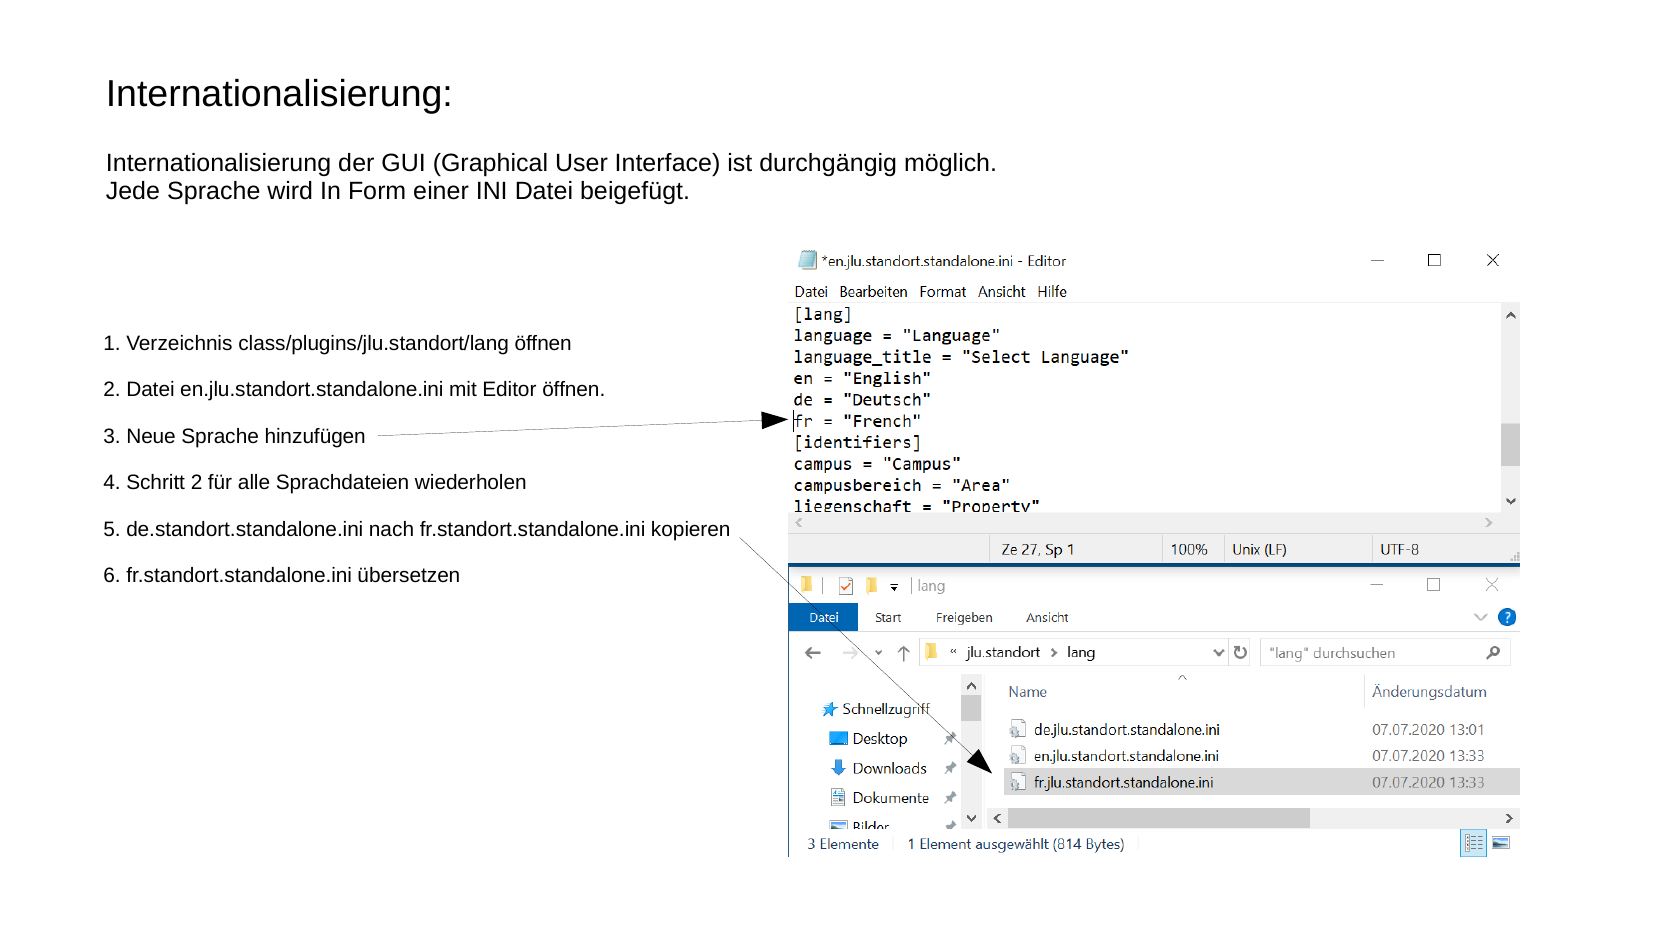

Internationalisierung:
Internationalisierung der GUI (Graphical User Interface) ist durchgängig möglich.
Jede Sprache wird In Form einer INI Datei beigefügt.
1. Verzeichnis class/plugins/jlu.standort/lang öffnen
2. Datei en.jlu.standort.standalone.ini mit Editor öffnen.
3. Neue Sprache hinzufügen
4. Schritt 2 für alle Sprachdateien wiederholen
5. de.standort.standalone.ini nach fr.standort.standalone.ini kopieren
6. fr.standort.standalone.ini übersetzen